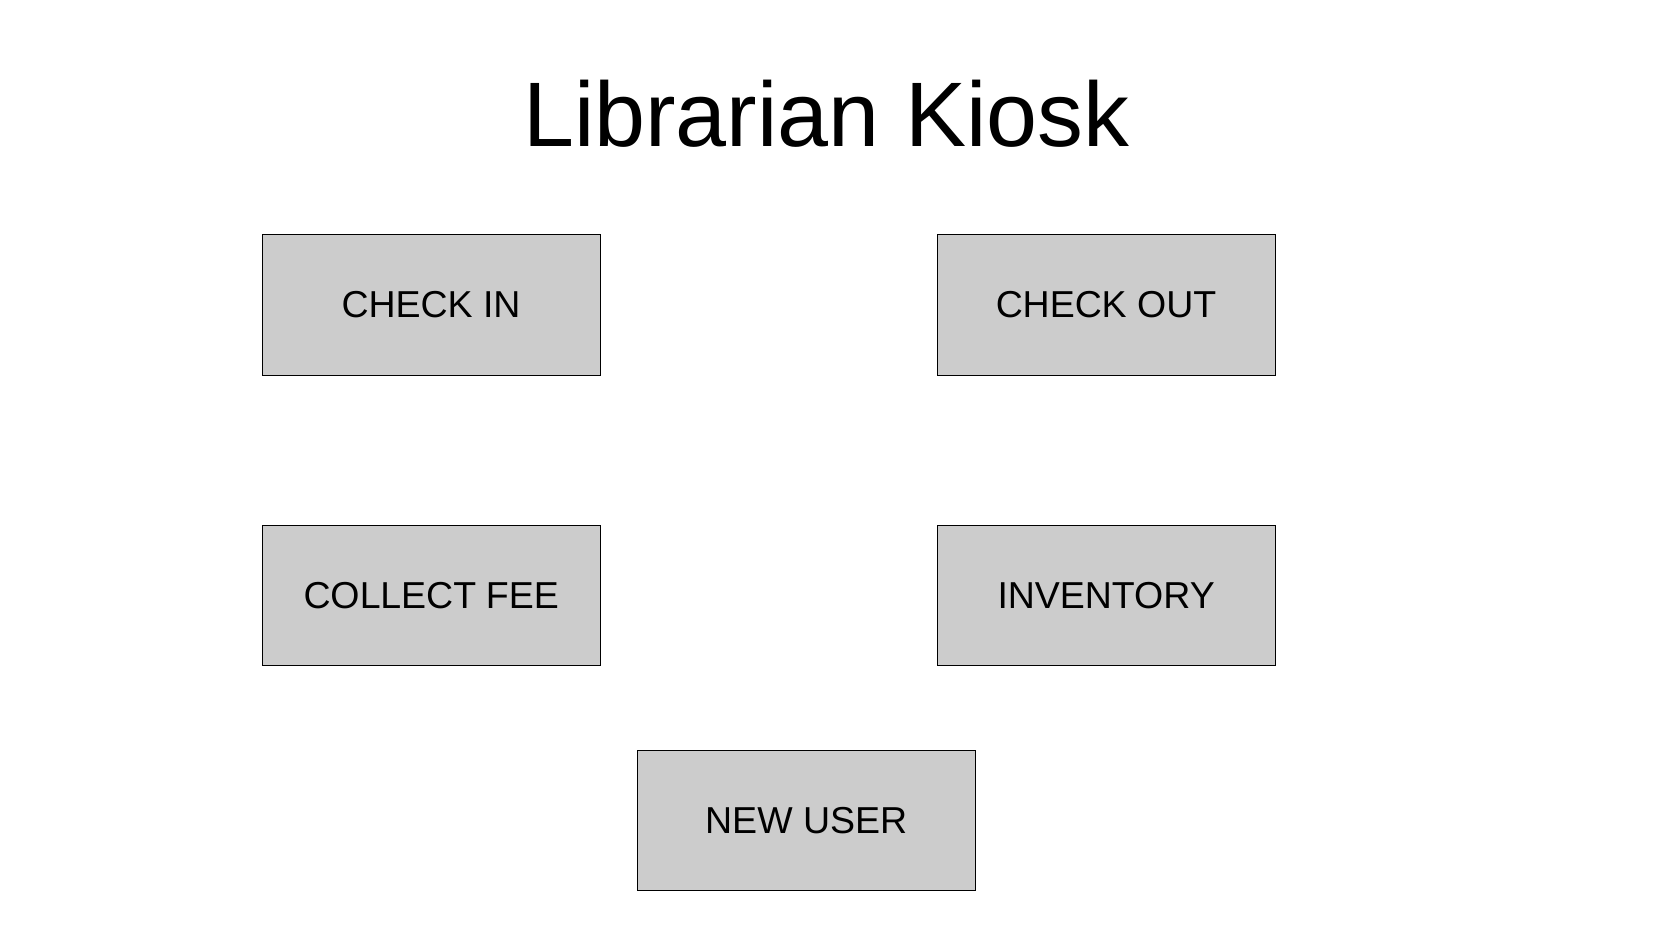

# Librarian Kiosk
CHECK IN
CHECK OUT
COLLECT FEE
INVENTORY
NEW USER